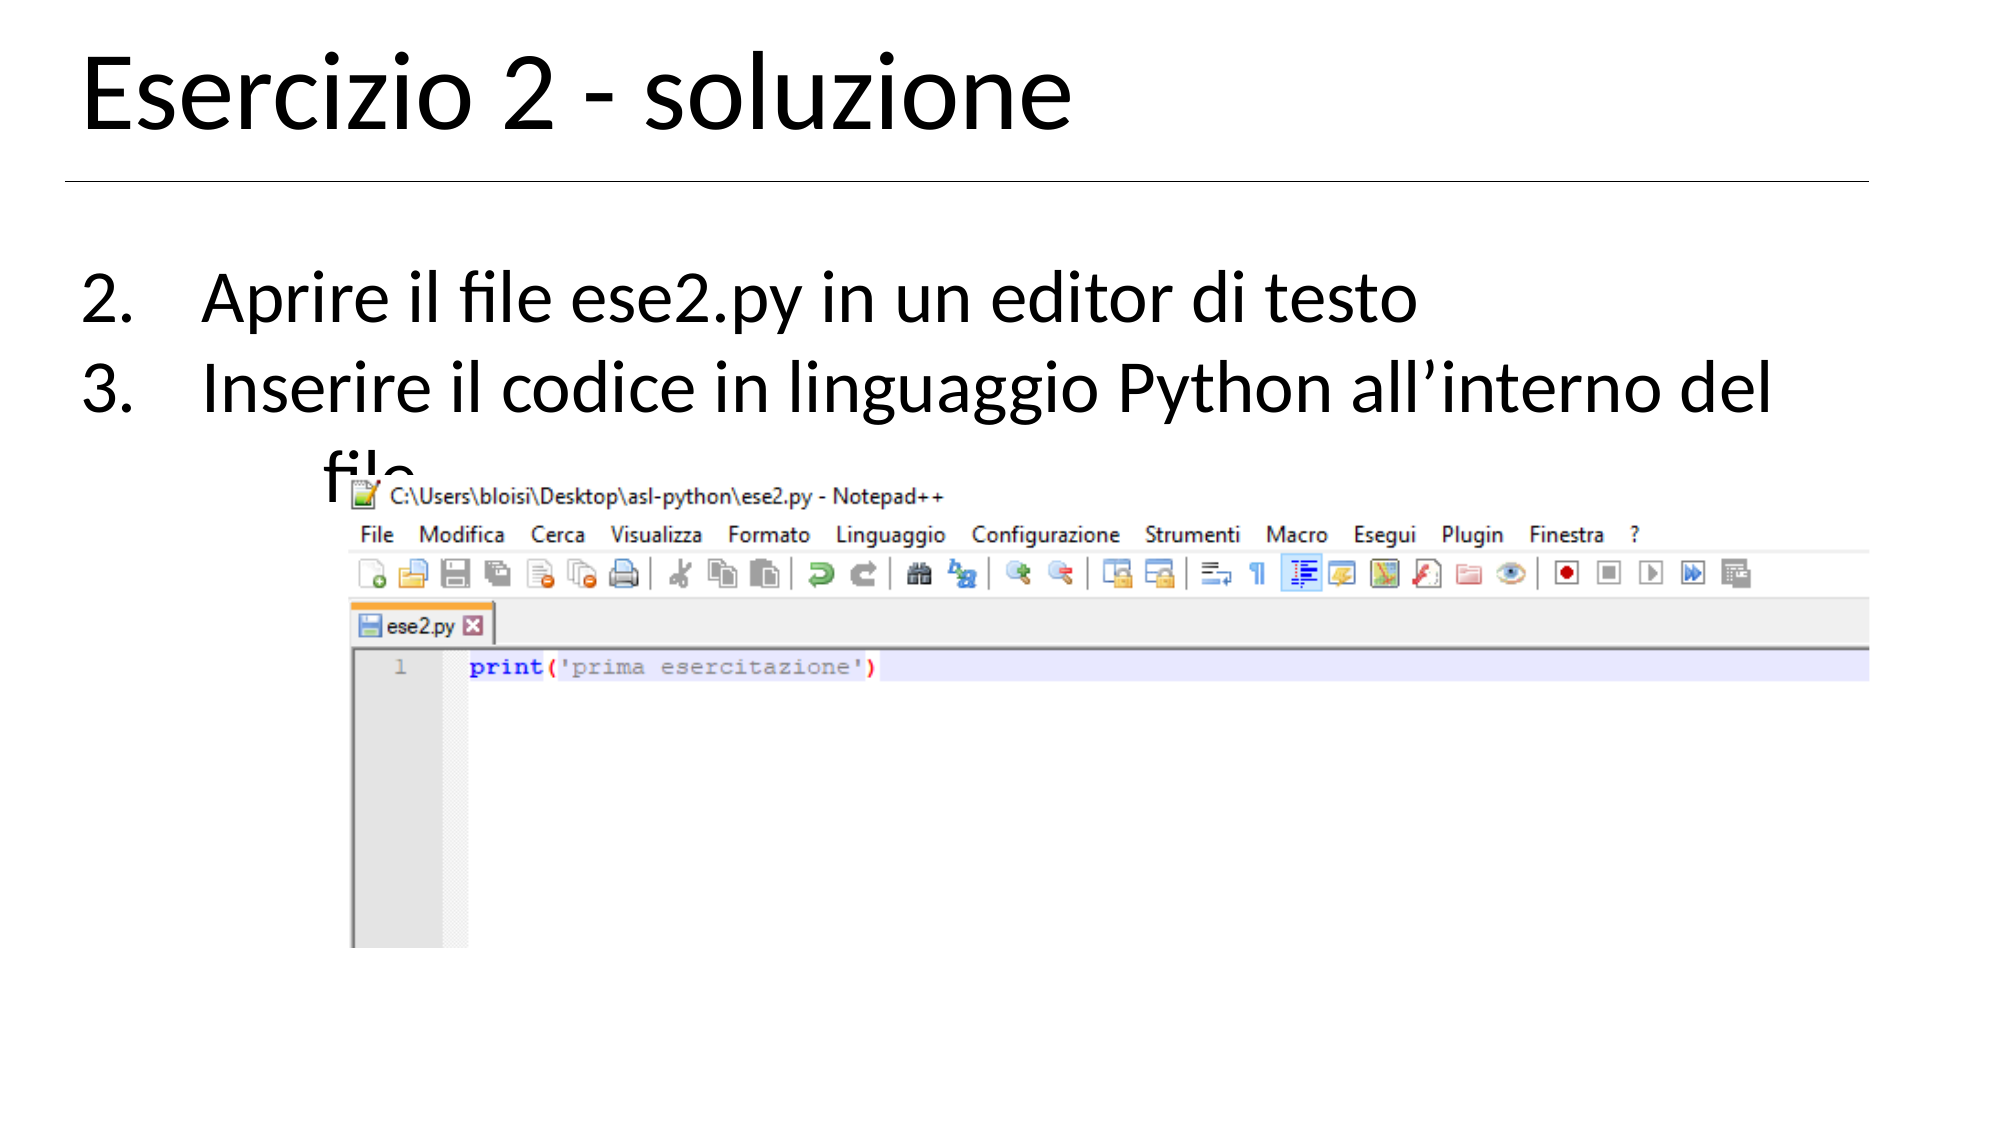

Esercizio 2 - soluzione
Aprire il file ese2.py in un editor di testo
Inserire il codice in linguaggio Python all’interno del file